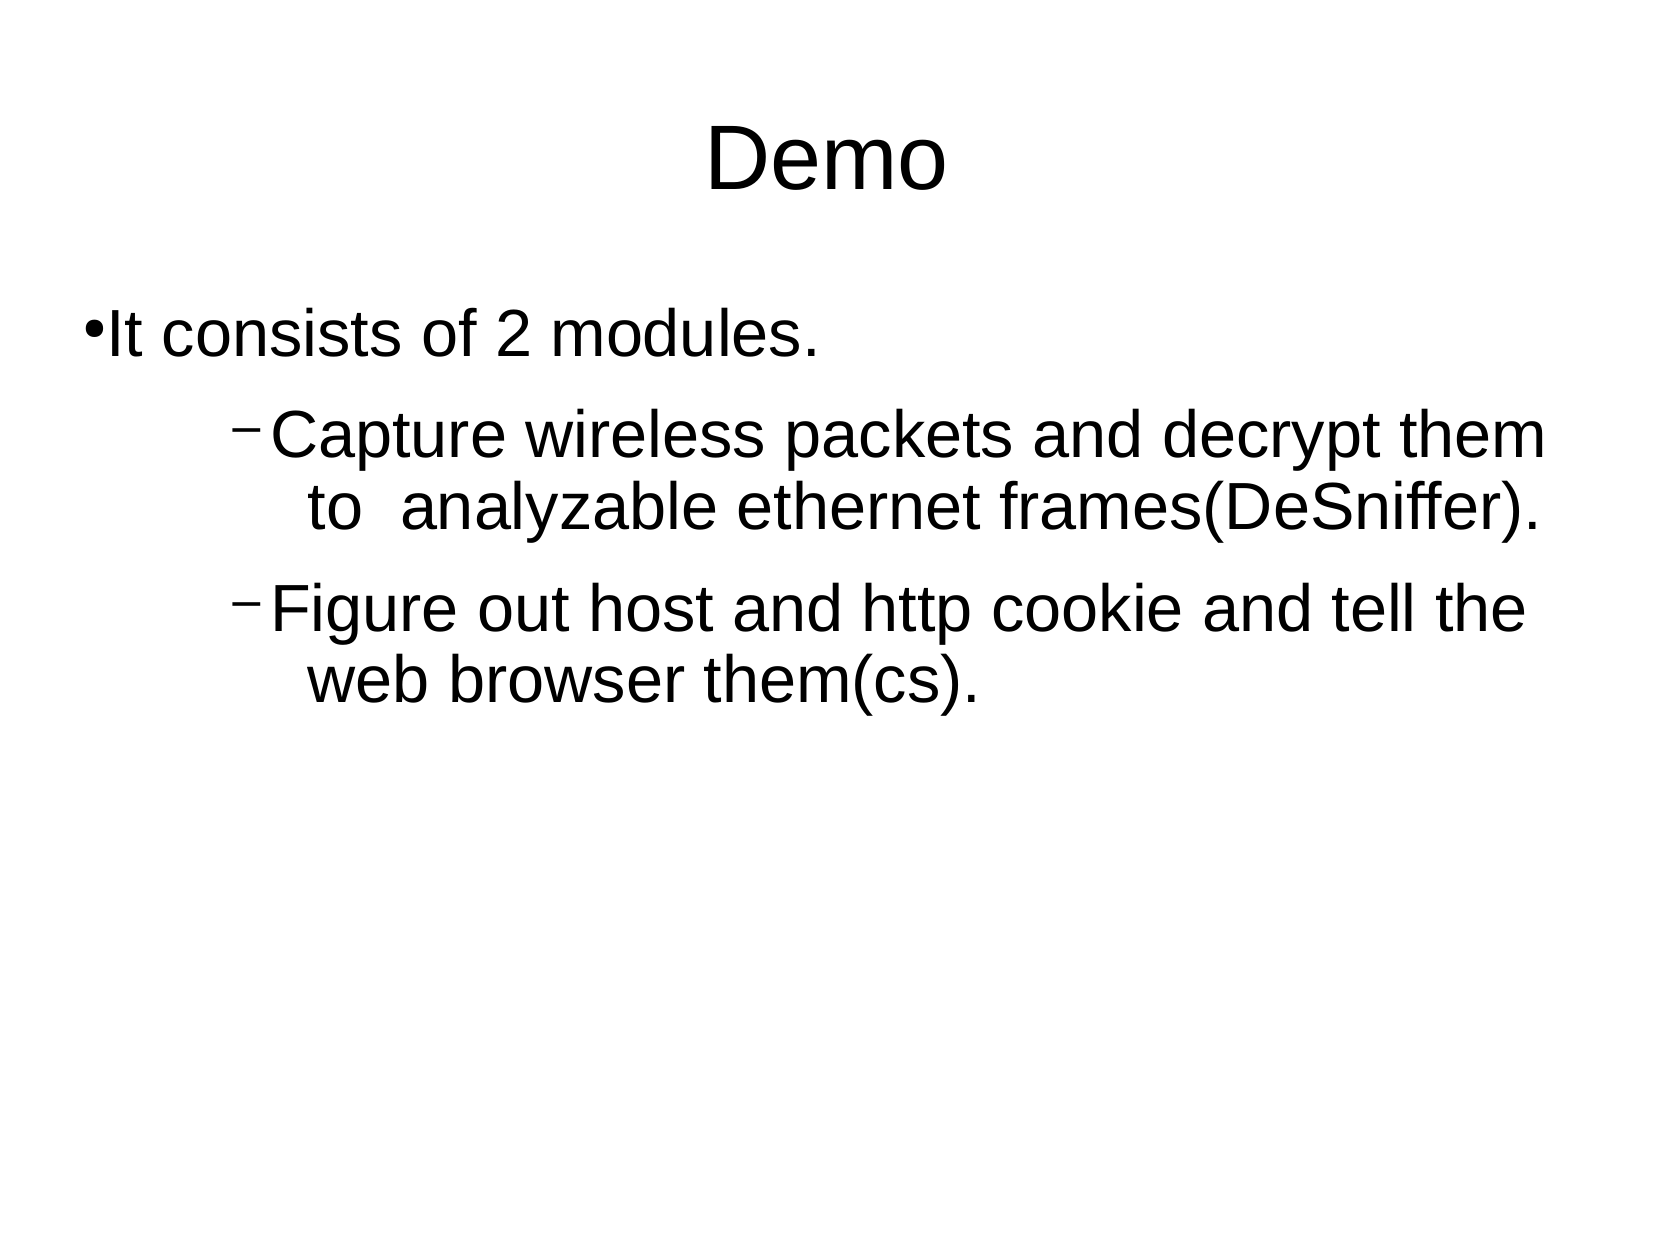

# Demo
It consists of 2 modules.
Capture wireless packets and decrypt them to analyzable ethernet frames(DeSniffer).
Figure out host and http cookie and tell the web browser them(cs).